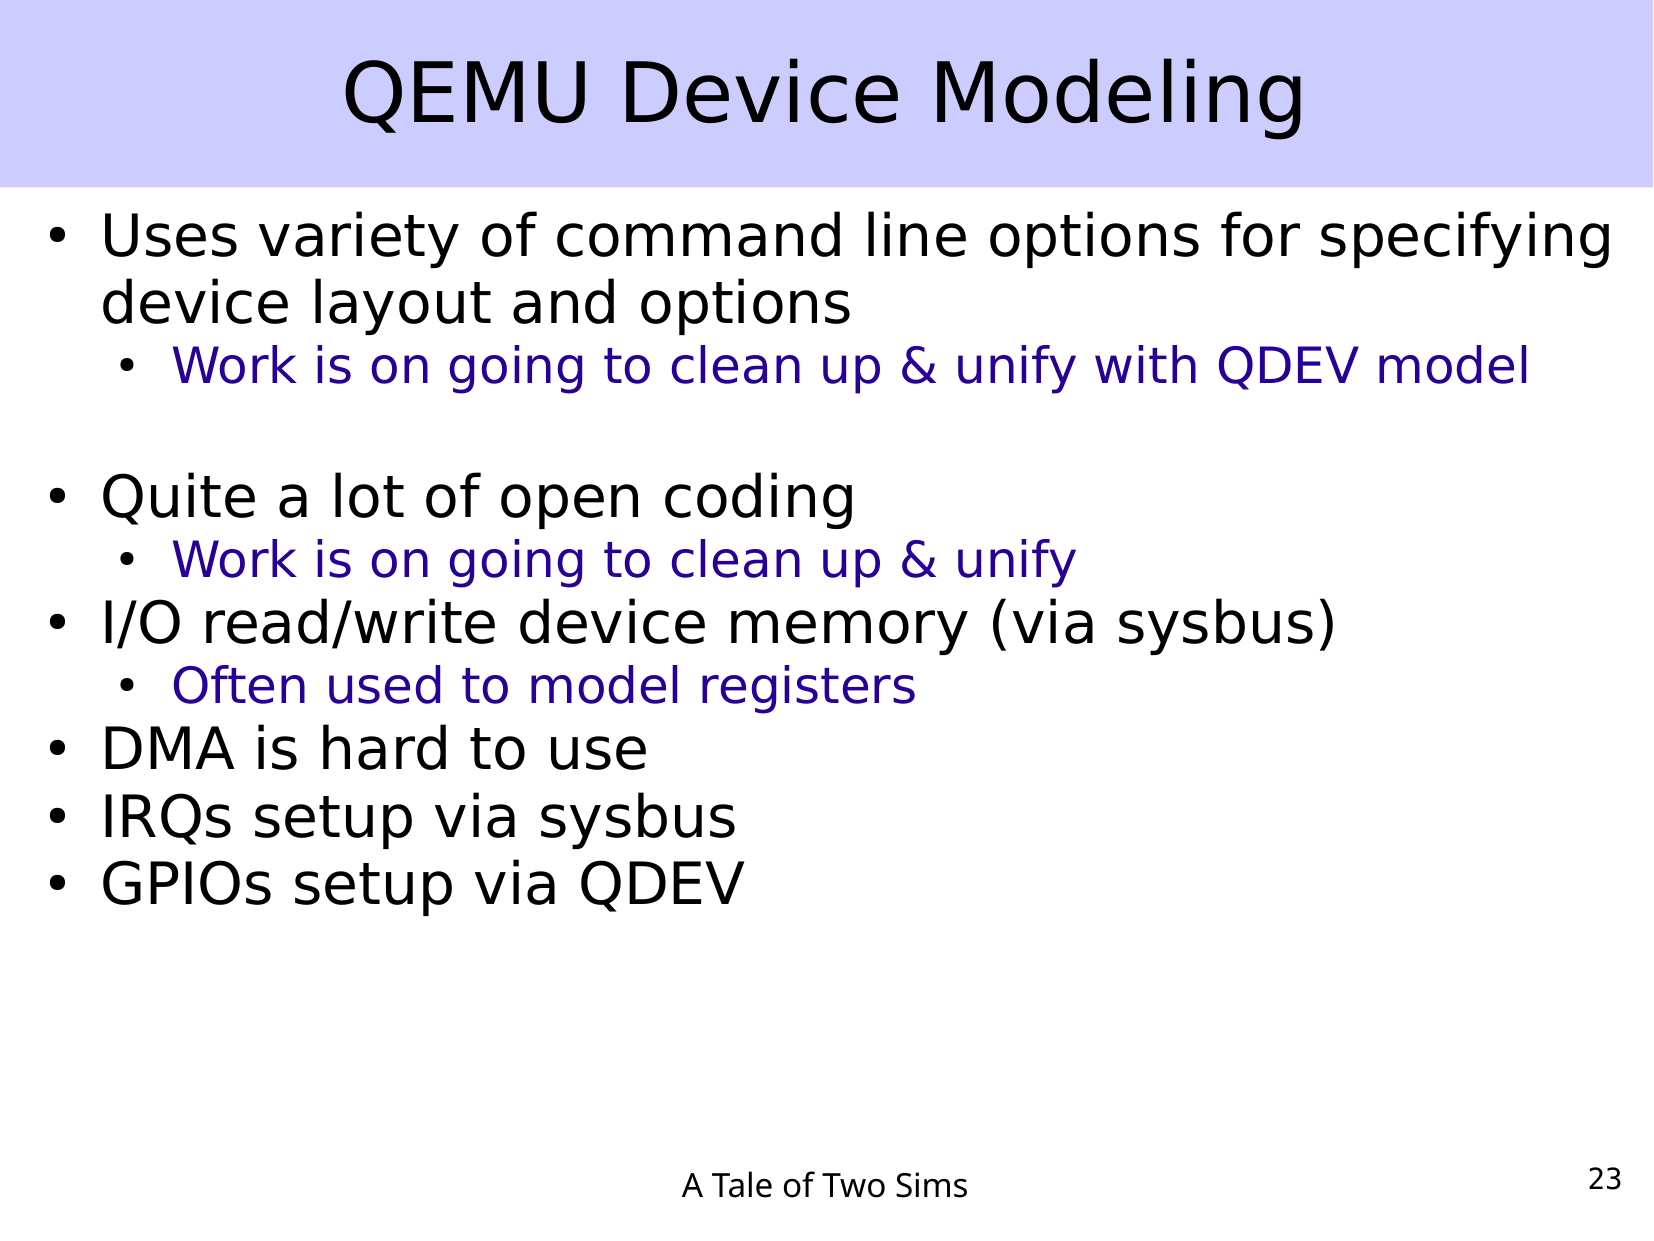

# QEMU Device Modeling
Uses variety of command line options for specifying device layout and options
Work is on going to clean up & unify with QDEV model
Quite a lot of open coding
Work is on going to clean up & unify
I/O read/write device memory (via sysbus)
Often used to model registers
DMA is hard to use
IRQs setup via sysbus
GPIOs setup via QDEV
23